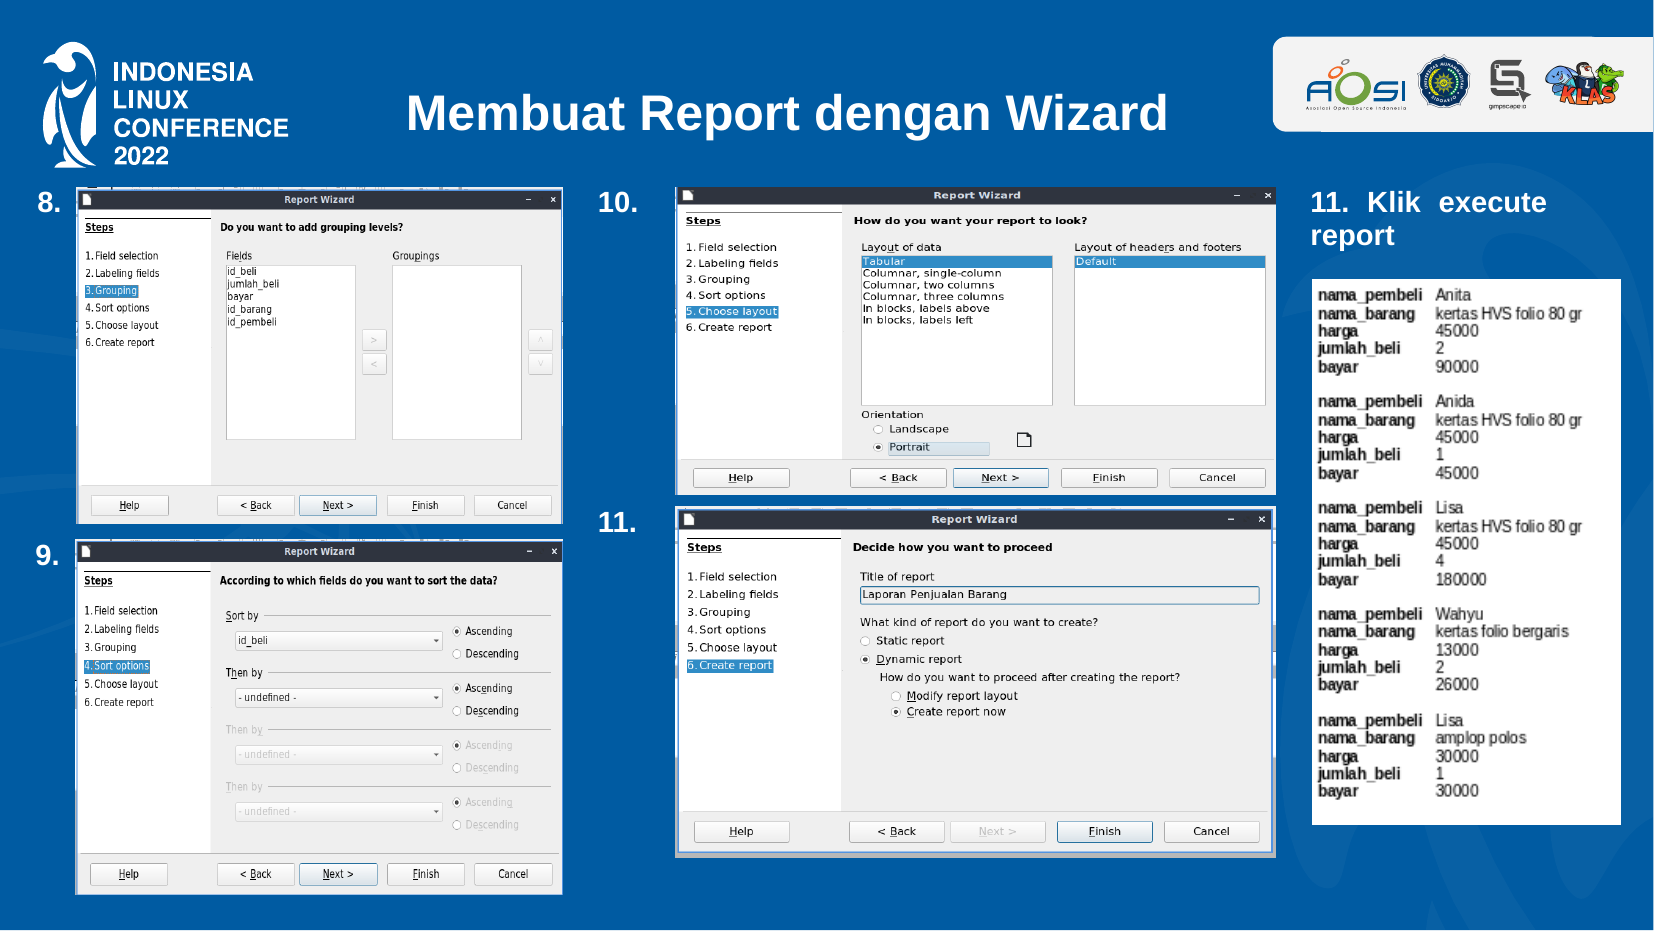

# Membuat Report dengan Wizard
8.
10.
11. Klik execute report
11.
9.